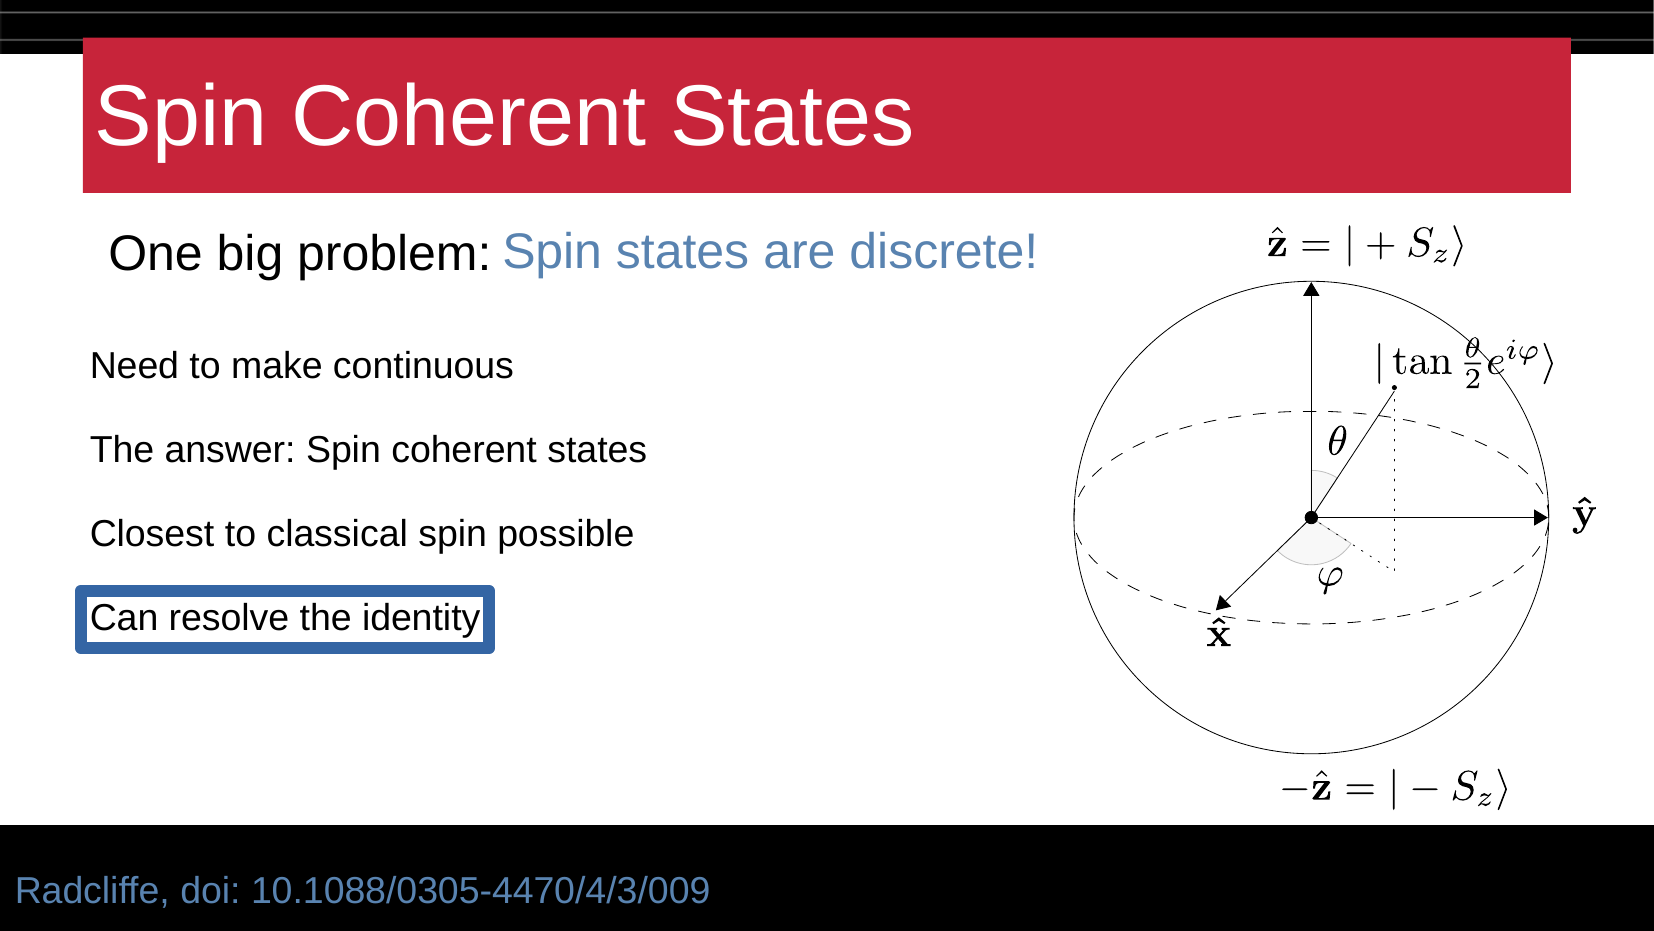

Spin Coherent States
Spin states are discrete!
# One big problem:
Need to make continuous
The answer: Spin coherent states
Closest to classical spin possible
Can resolve the identity
Radcliffe, doi: 10.1088/0305-4470/4/3/009